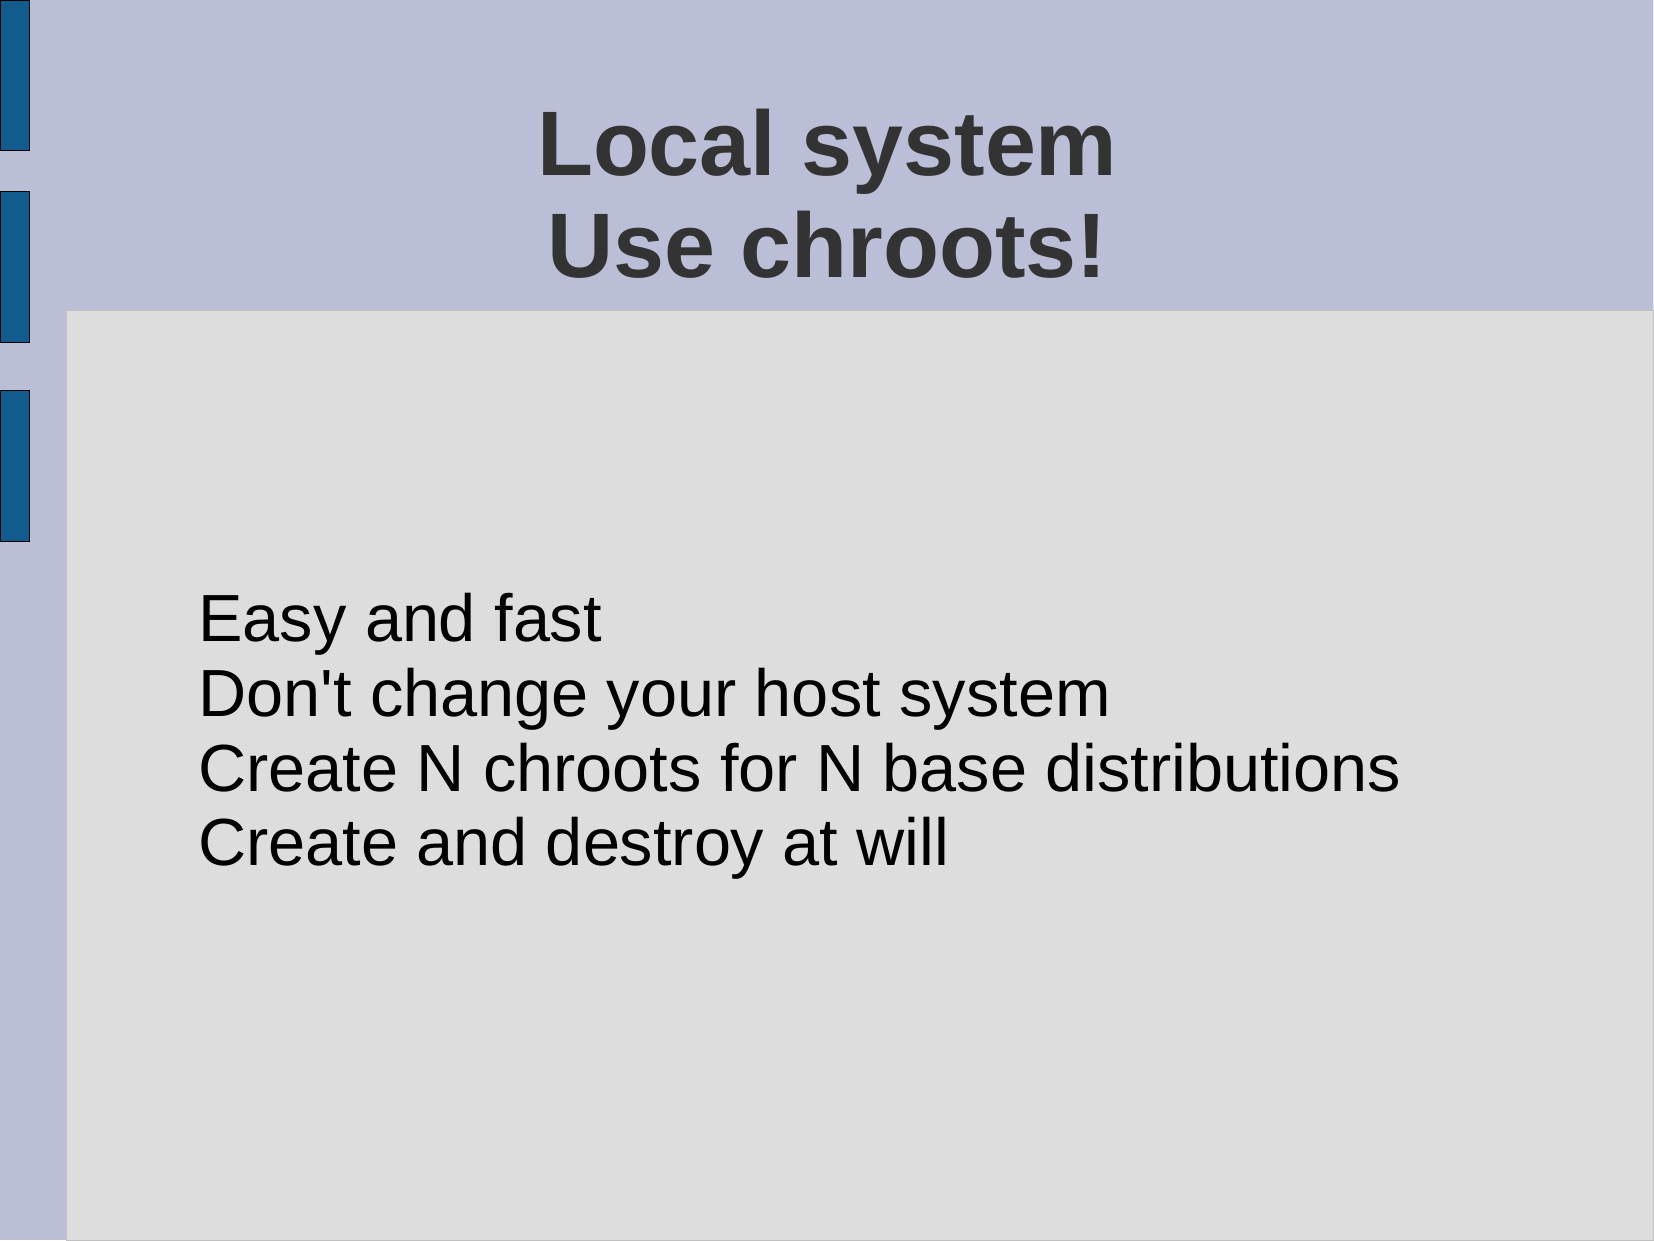

# Local system Use chroots!
Easy and fast
Don't change your host system
Create N chroots for N base distributions
Create and destroy at will